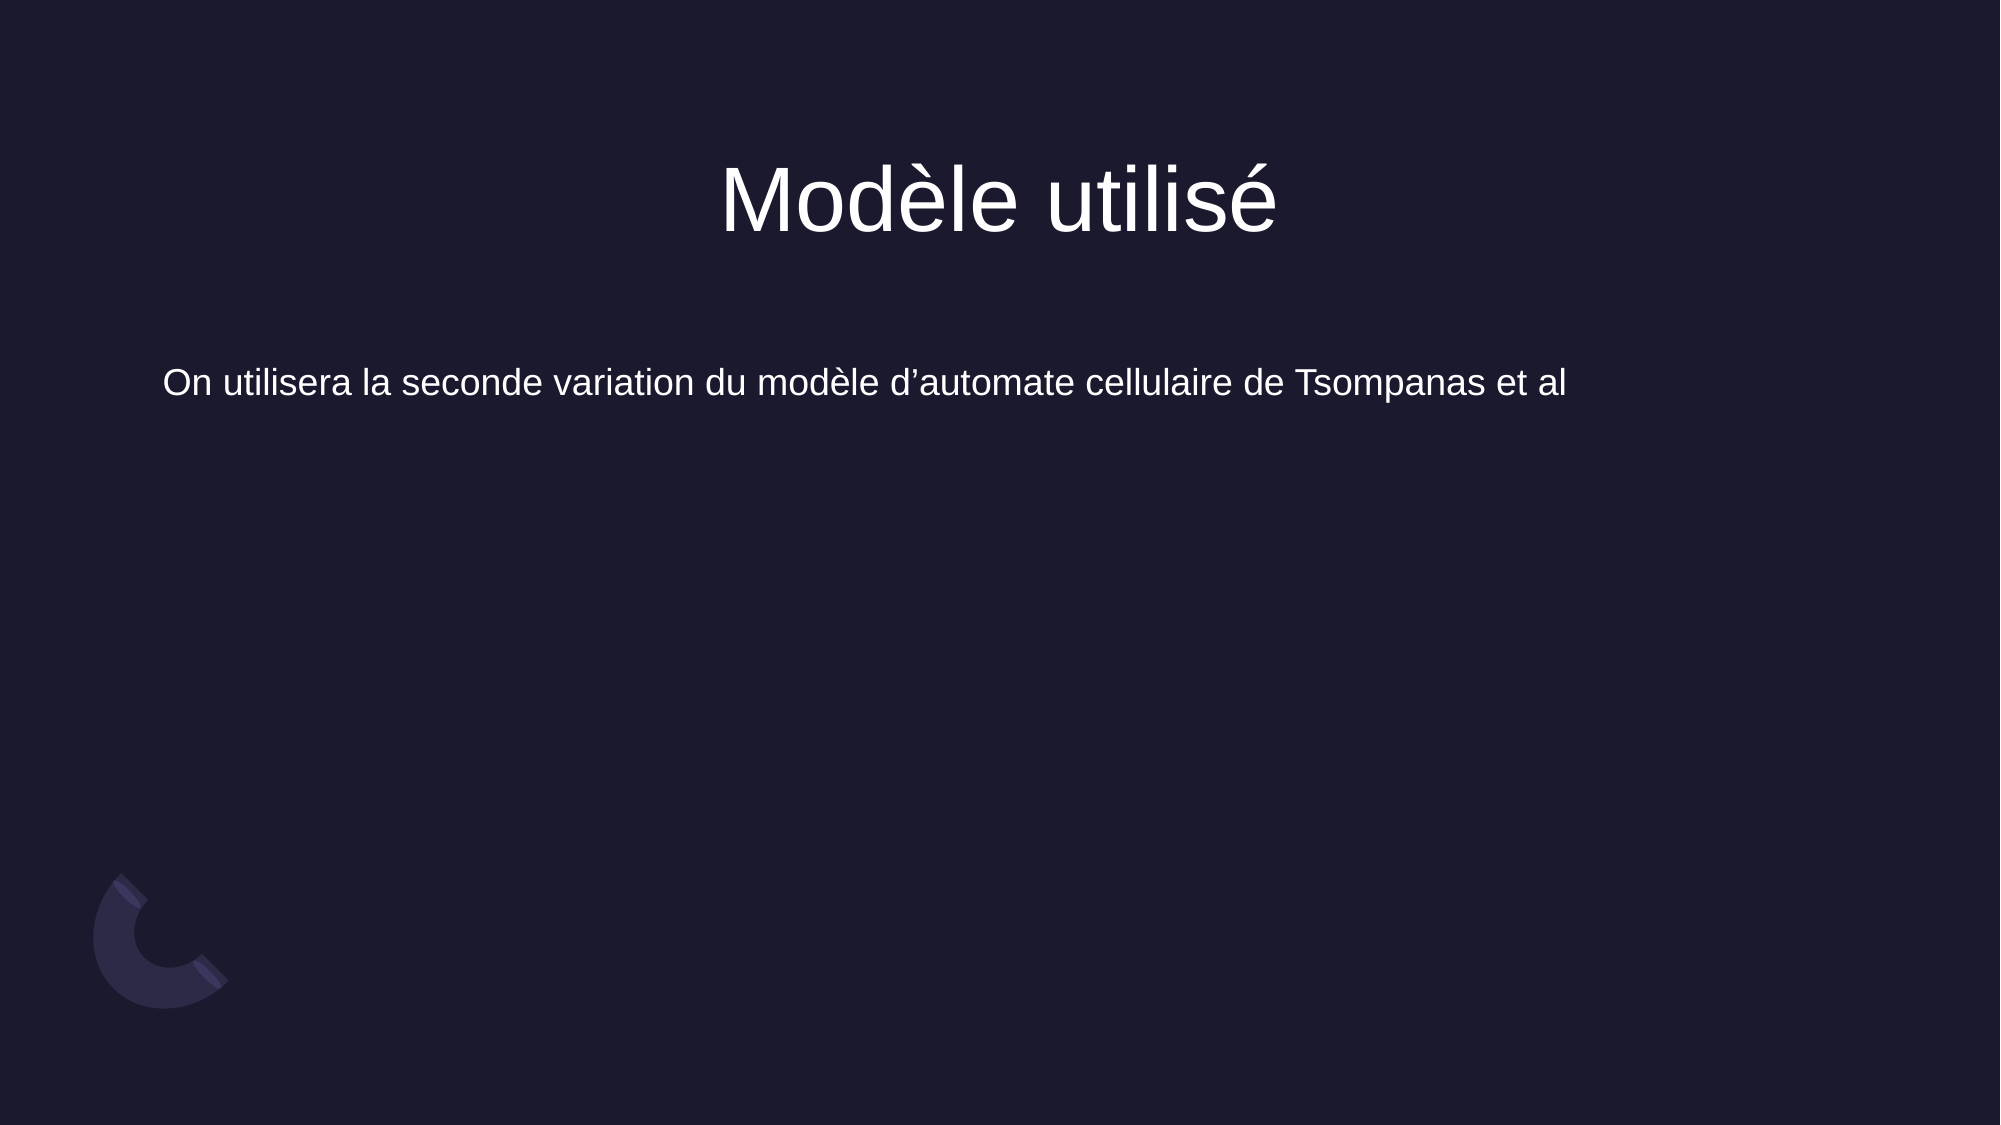

# Modèle utilisé
On utilisera la seconde variation du modèle d’automate cellulaire de Tsompanas et al